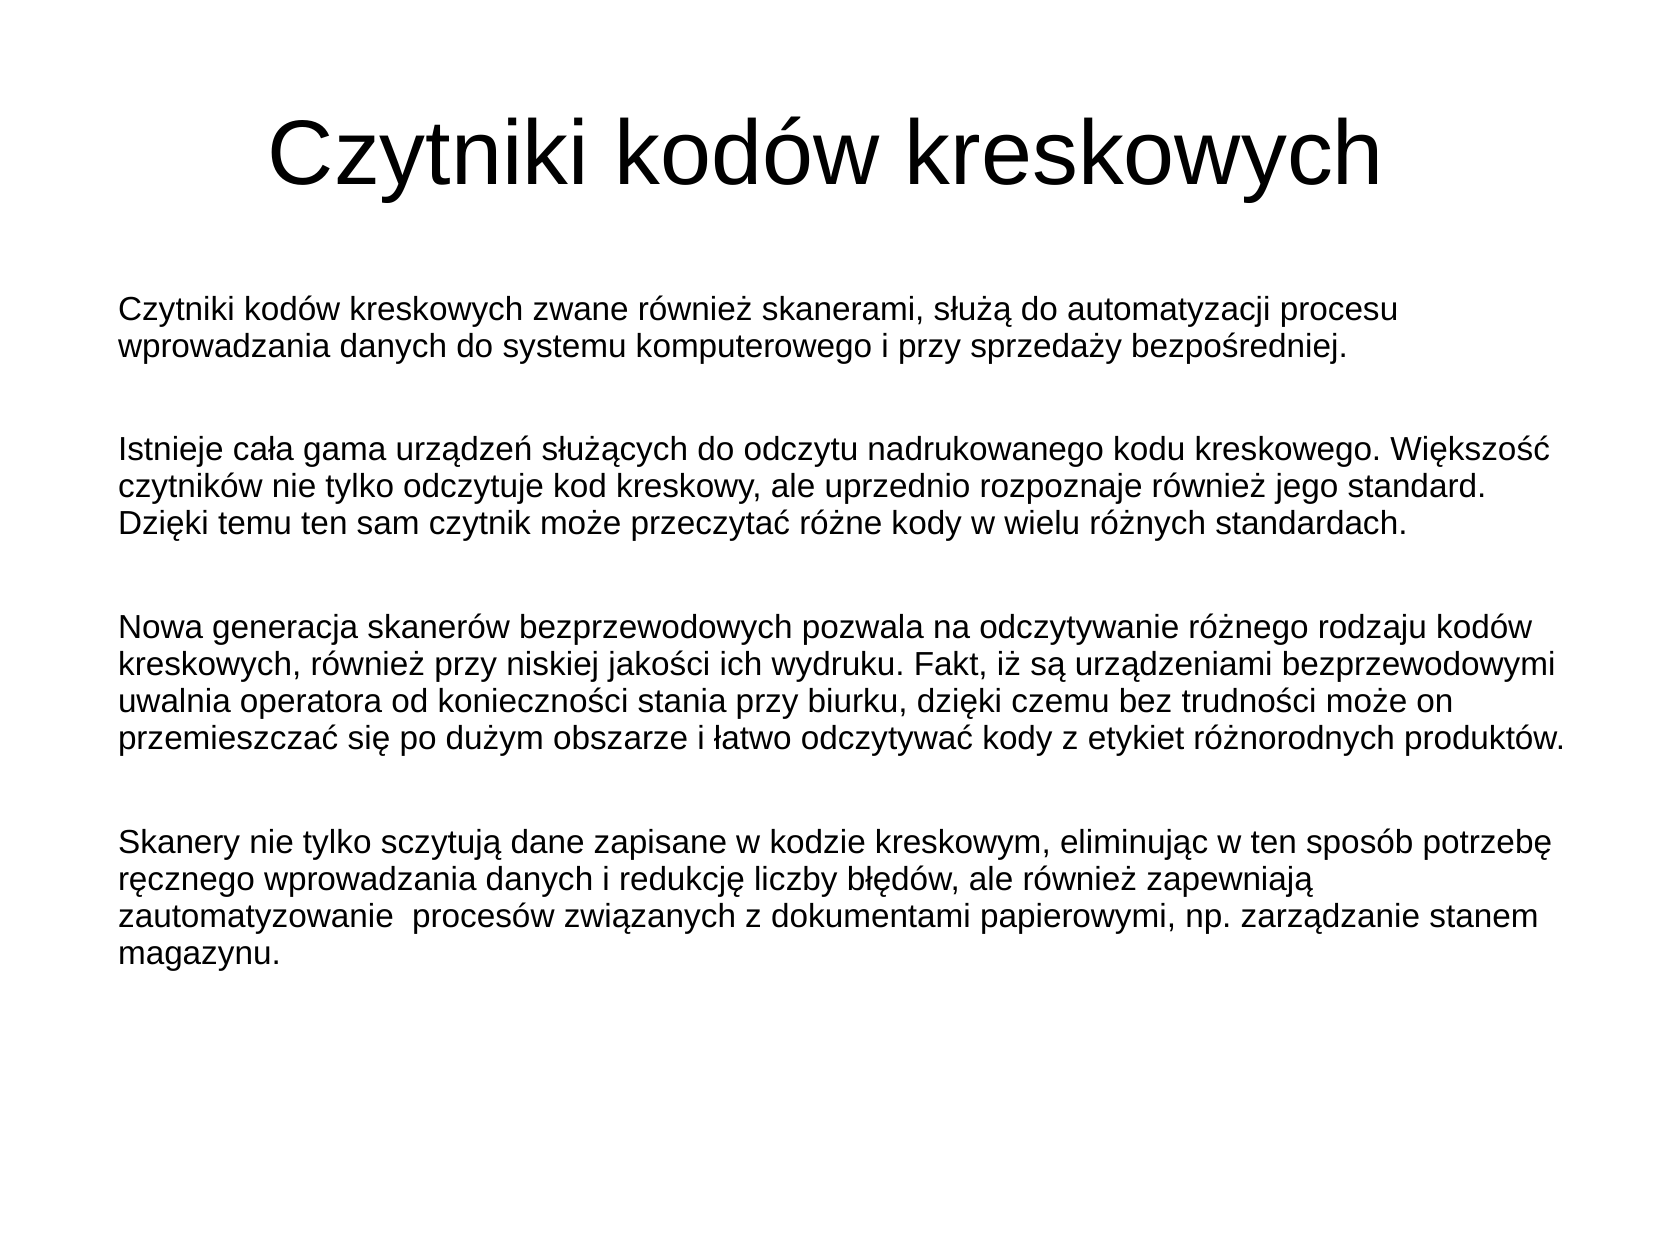

# Czytniki kodów kreskowych
Czytniki kodów kreskowych zwane również skanerami, służą do automatyzacji procesu wprowadzania danych do systemu komputerowego i przy sprzedaży bezpośredniej.
Istnieje cała gama urządzeń służących do odczytu nadrukowanego kodu kreskowego. Większość czytników nie tylko odczytuje kod kreskowy, ale uprzednio rozpoznaje również jego standard. Dzięki temu ten sam czytnik może przeczytać różne kody w wielu różnych standardach.
Nowa generacja skanerów bezprzewodowych pozwala na odczytywanie różnego rodzaju kodów kreskowych, również przy niskiej jakości ich wydruku. Fakt, iż są urządzeniami bezprzewodowymi uwalnia operatora od konieczności stania przy biurku, dzięki czemu bez trudności może on przemieszczać się po dużym obszarze i łatwo odczytywać kody z etykiet różnorodnych produktów.
Skanery nie tylko sczytują dane zapisane w kodzie kreskowym, eliminując w ten sposób potrzebę ręcznego wprowadzania danych i redukcję liczby błędów, ale również zapewniają zautomatyzowanie procesów związanych z dokumentami papierowymi, np. zarządzanie stanem magazynu.